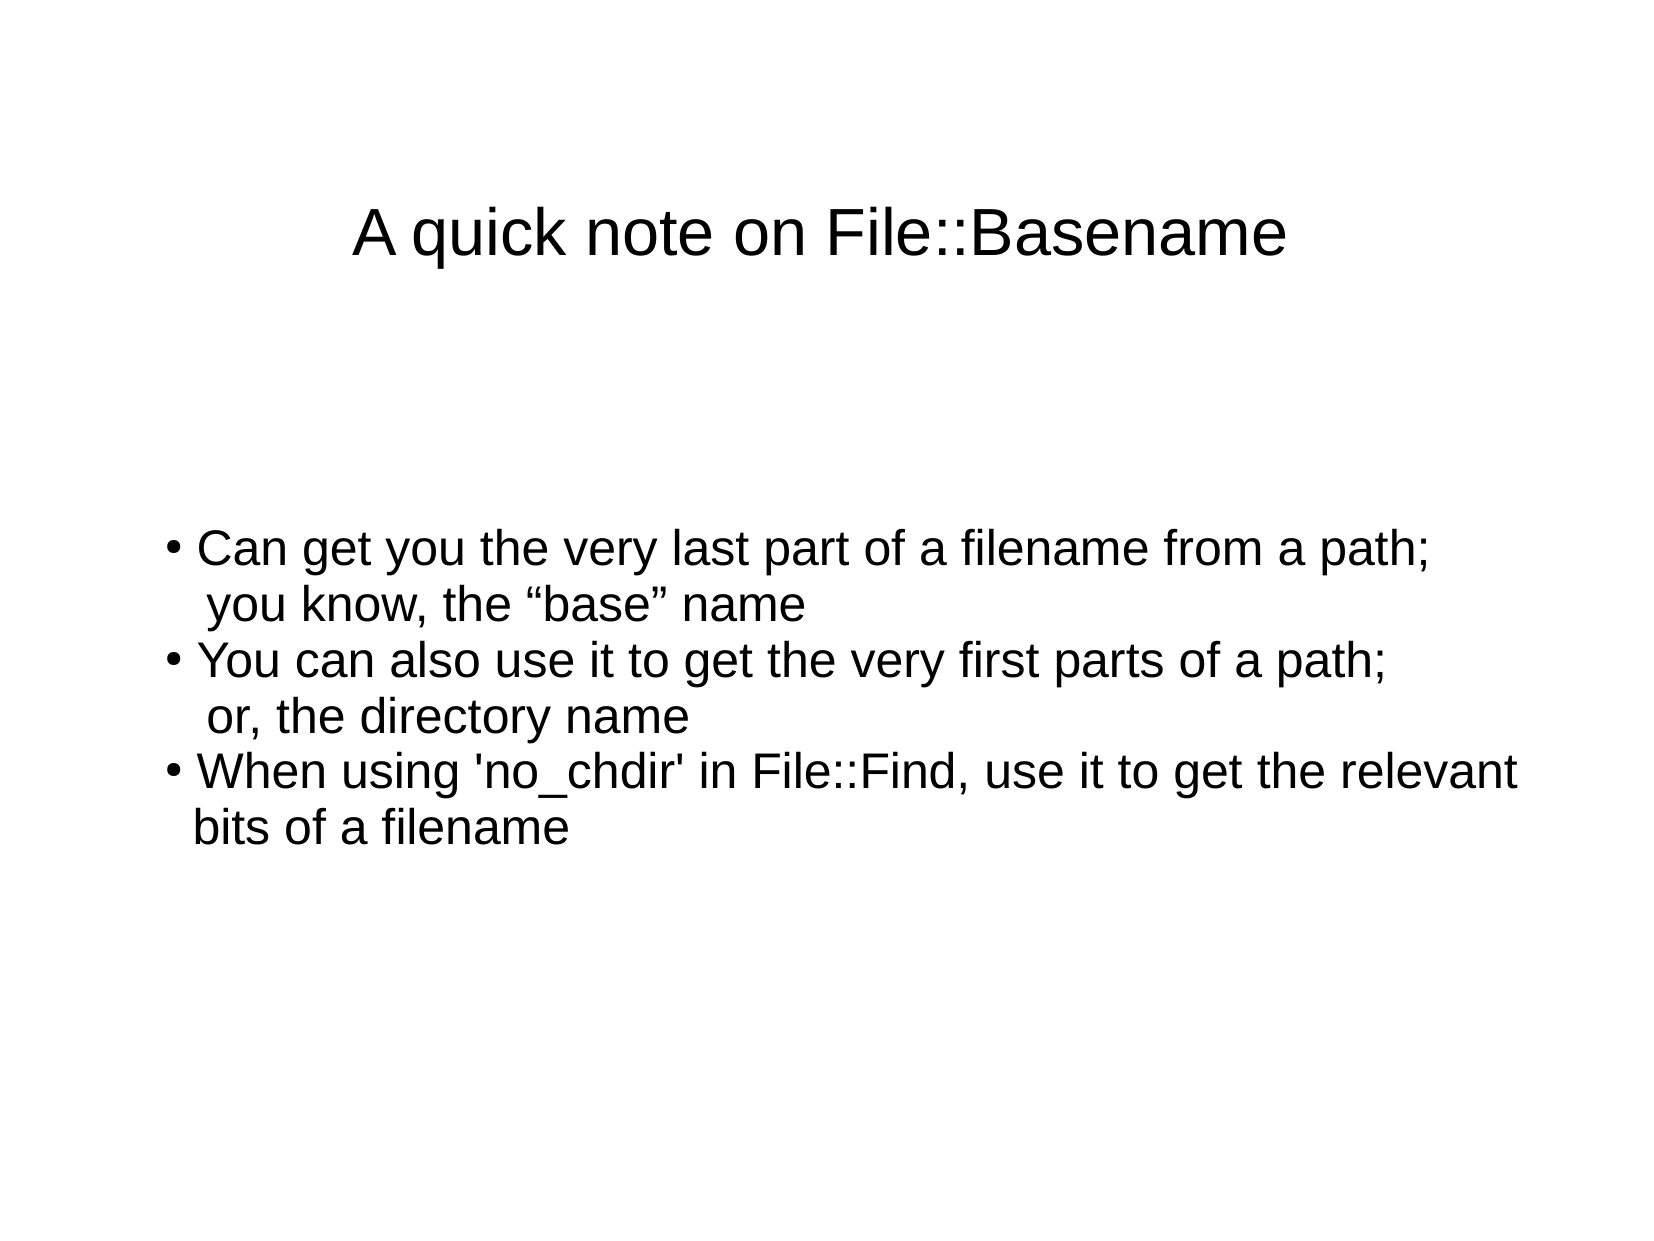

A quick note on File::Basename
 Can get you the very last part of a filename from a path;
 you know, the “base” name
 You can also use it to get the very first parts of a path;
 or, the directory name
 When using 'no_chdir' in File::Find, use it to get the relevant
 bits of a filename